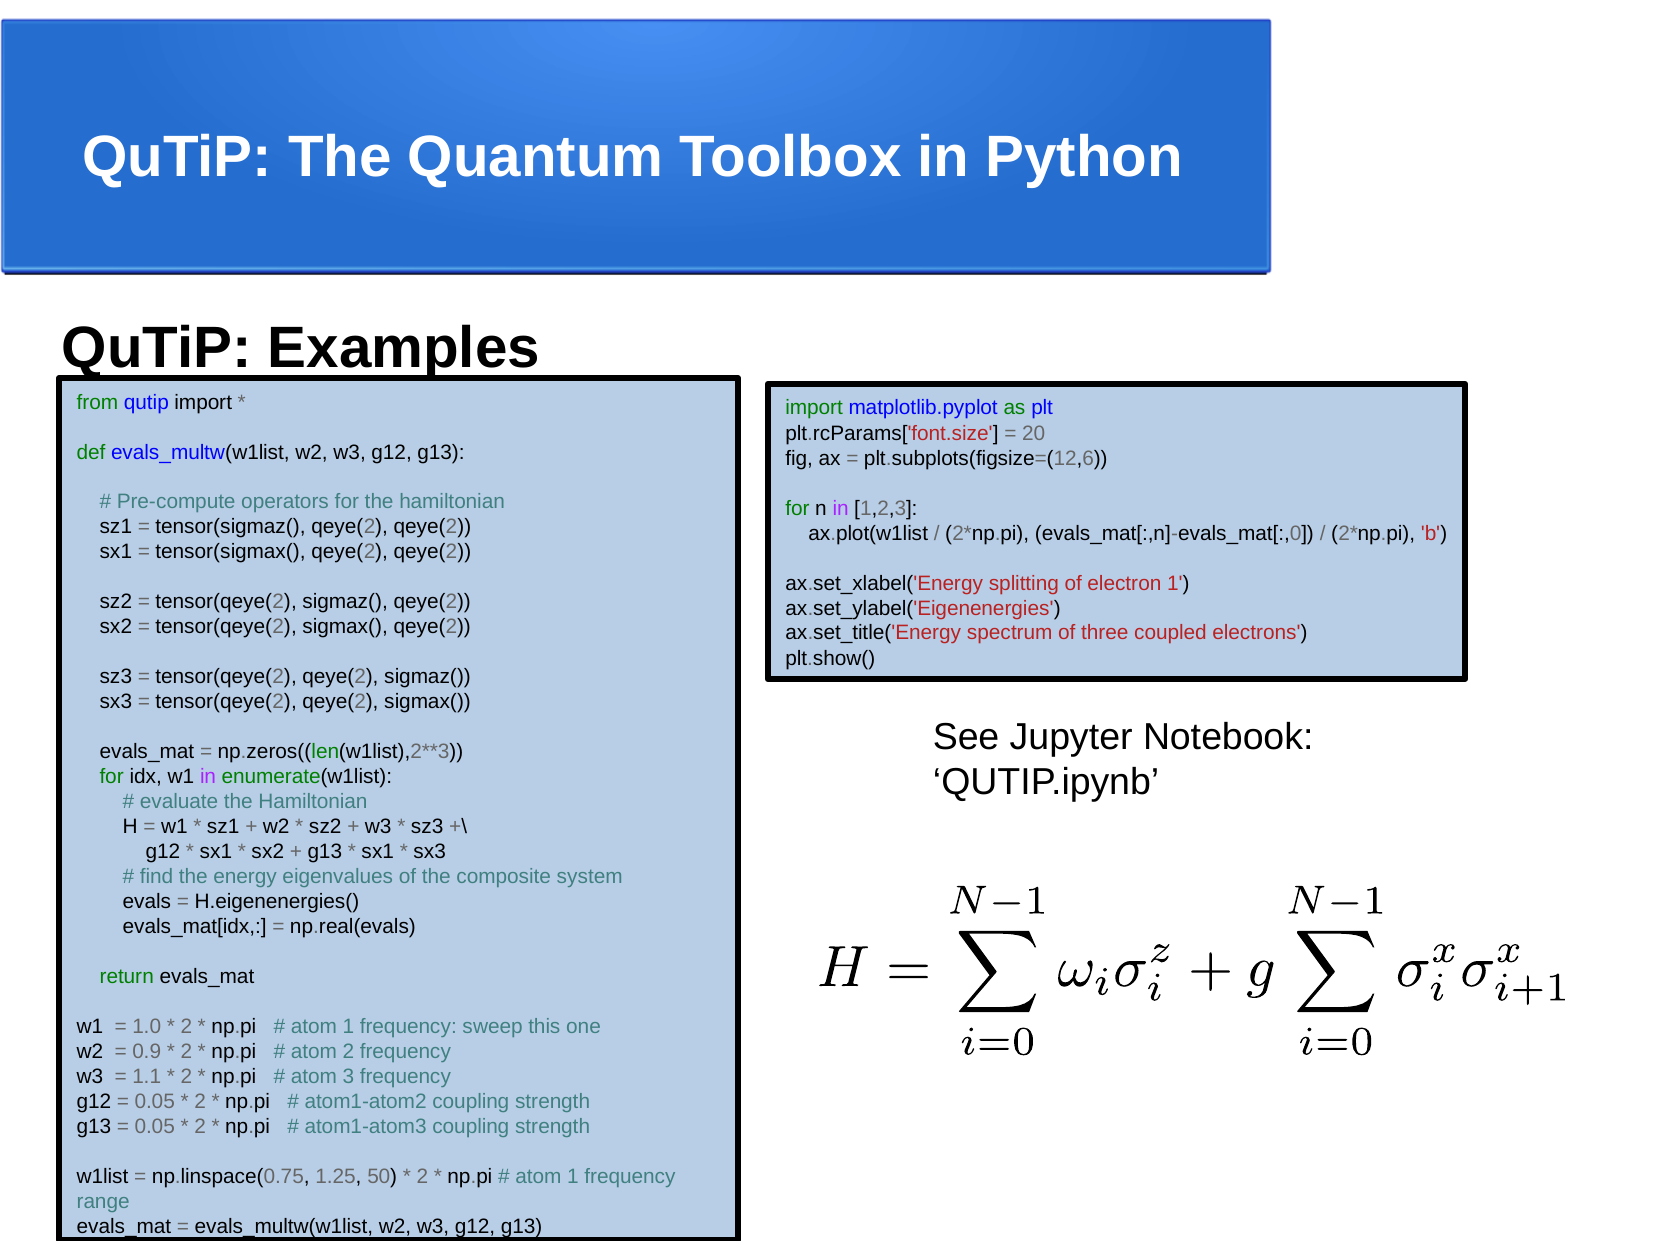

QuTiP: The Quantum Toolbox in Python
QuTiP: Examples
from qutip import *
def evals_multw(w1list, w2, w3, g12, g13):
 # Pre-compute operators for the hamiltonian
 sz1 = tensor(sigmaz(), qeye(2), qeye(2))
 sx1 = tensor(sigmax(), qeye(2), qeye(2))
 sz2 = tensor(qeye(2), sigmaz(), qeye(2))
 sx2 = tensor(qeye(2), sigmax(), qeye(2))
 sz3 = tensor(qeye(2), qeye(2), sigmaz())
 sx3 = tensor(qeye(2), qeye(2), sigmax())
 evals_mat = np.zeros((len(w1list),2**3))
 for idx, w1 in enumerate(w1list):
 # evaluate the Hamiltonian
 H = w1 * sz1 + w2 * sz2 + w3 * sz3 +\
 g12 * sx1 * sx2 + g13 * sx1 * sx3
 # find the energy eigenvalues of the composite system
 evals = H.eigenenergies()
 evals_mat[idx,:] = np.real(evals)
 return evals_mat
w1 = 1.0 * 2 * np.pi # atom 1 frequency: sweep this one
w2 = 0.9 * 2 * np.pi # atom 2 frequency
w3 = 1.1 * 2 * np.pi # atom 3 frequency
g12 = 0.05 * 2 * np.pi # atom1-atom2 coupling strength
g13 = 0.05 * 2 * np.pi # atom1-atom3 coupling strength
w1list = np.linspace(0.75, 1.25, 50) * 2 * np.pi # atom 1 frequency range
evals_mat = evals_multw(w1list, w2, w3, g12, g13)
import matplotlib.pyplot as plt
plt.rcParams['font.size'] = 20
fig, ax = plt.subplots(figsize=(12,6))
for n in [1,2,3]:
 ax.plot(w1list / (2*np.pi), (evals_mat[:,n]-evals_mat[:,0]) / (2*np.pi), 'b')
ax.set_xlabel('Energy splitting of electron 1')
ax.set_ylabel('Eigenenergies')
ax.set_title('Energy spectrum of three coupled electrons')
plt.show()
See Jupyter Notebook:
‘QUTIP.ipynb’